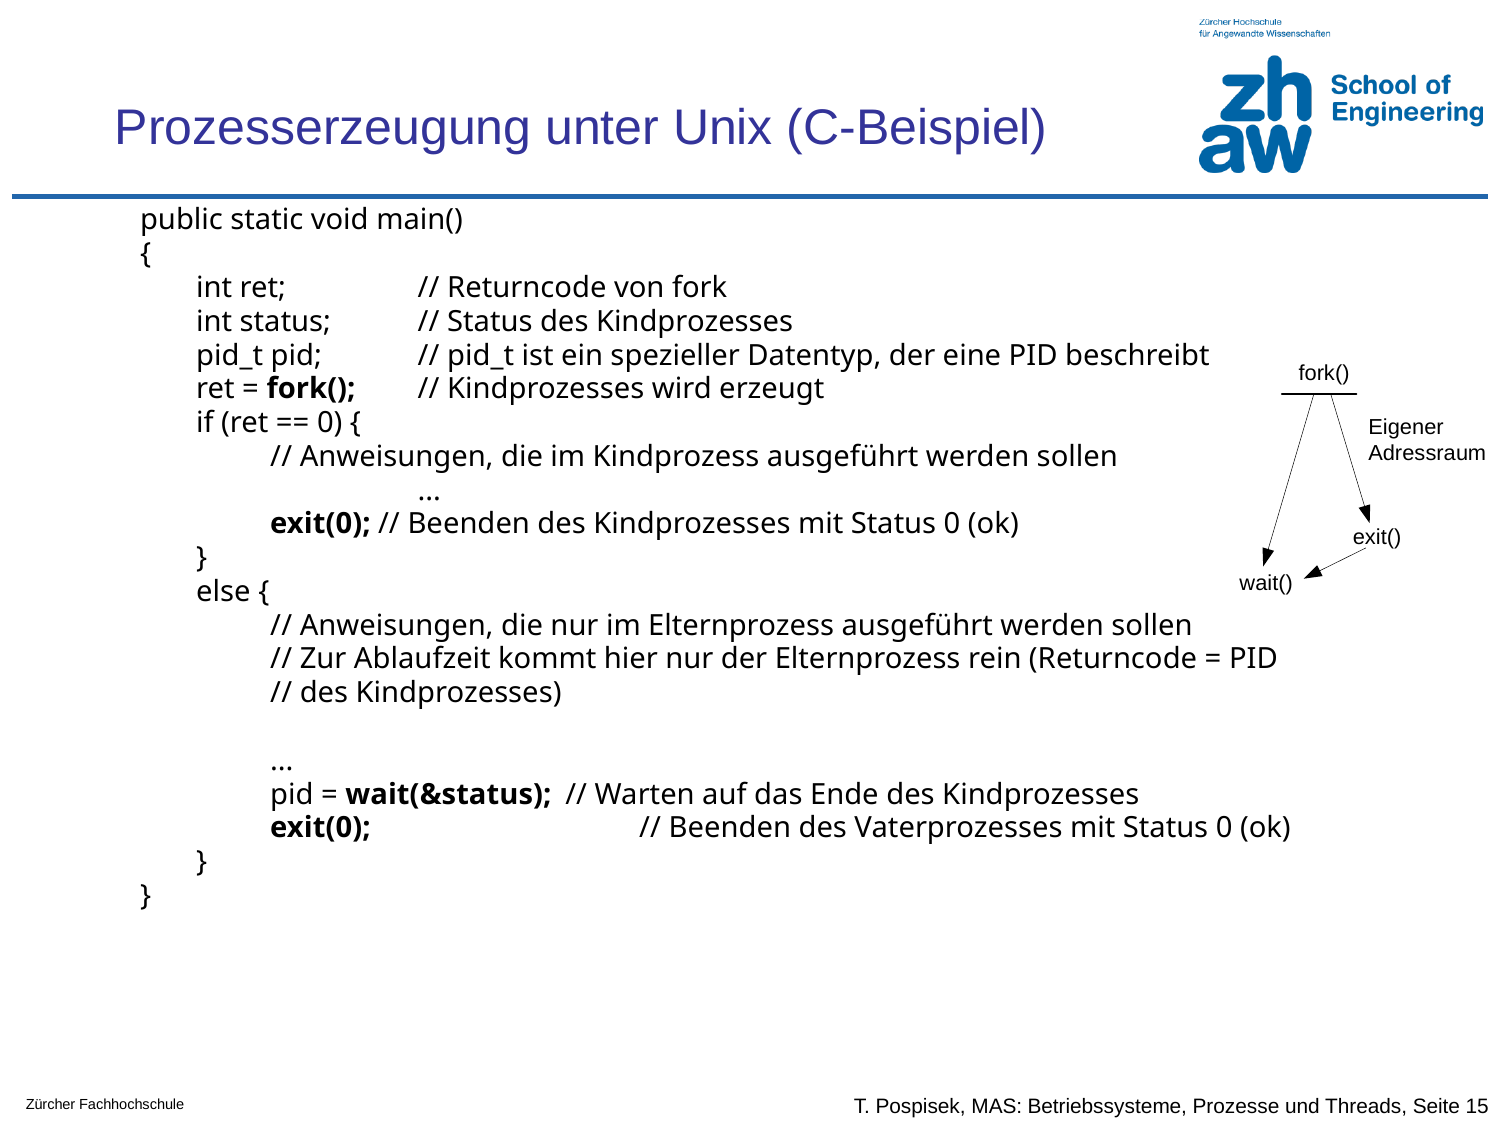

# Prozesserzeugung unter Unix (C-Beispiel)
public static void main()
{
	int ret;		// Returncode von fork
	int status;		// Status des Kindprozesses
	pid_t pid;		// pid_t ist ein spezieller Datentyp, der eine PID beschreibt
	ret = fork(); 	// Kindprozesses wird erzeugt
	if (ret == 0) {
		// Anweisungen, die im Kindprozess ausgeführt werden sollen
				...
		exit(0); // Beenden des Kindprozesses mit Status 0 (ok)
	}
	else {
		// Anweisungen, die nur im Elternprozess ausgeführt werden sollen
		// Zur Ablaufzeit kommt hier nur der Elternprozess rein (Returncode = PID
		// des Kindprozesses)
		...
		pid = wait(&status);	// Warten auf das Ende des Kindprozesses
		exit(0); 				// Beenden des Vaterprozesses mit Status 0 (ok)
	}
}